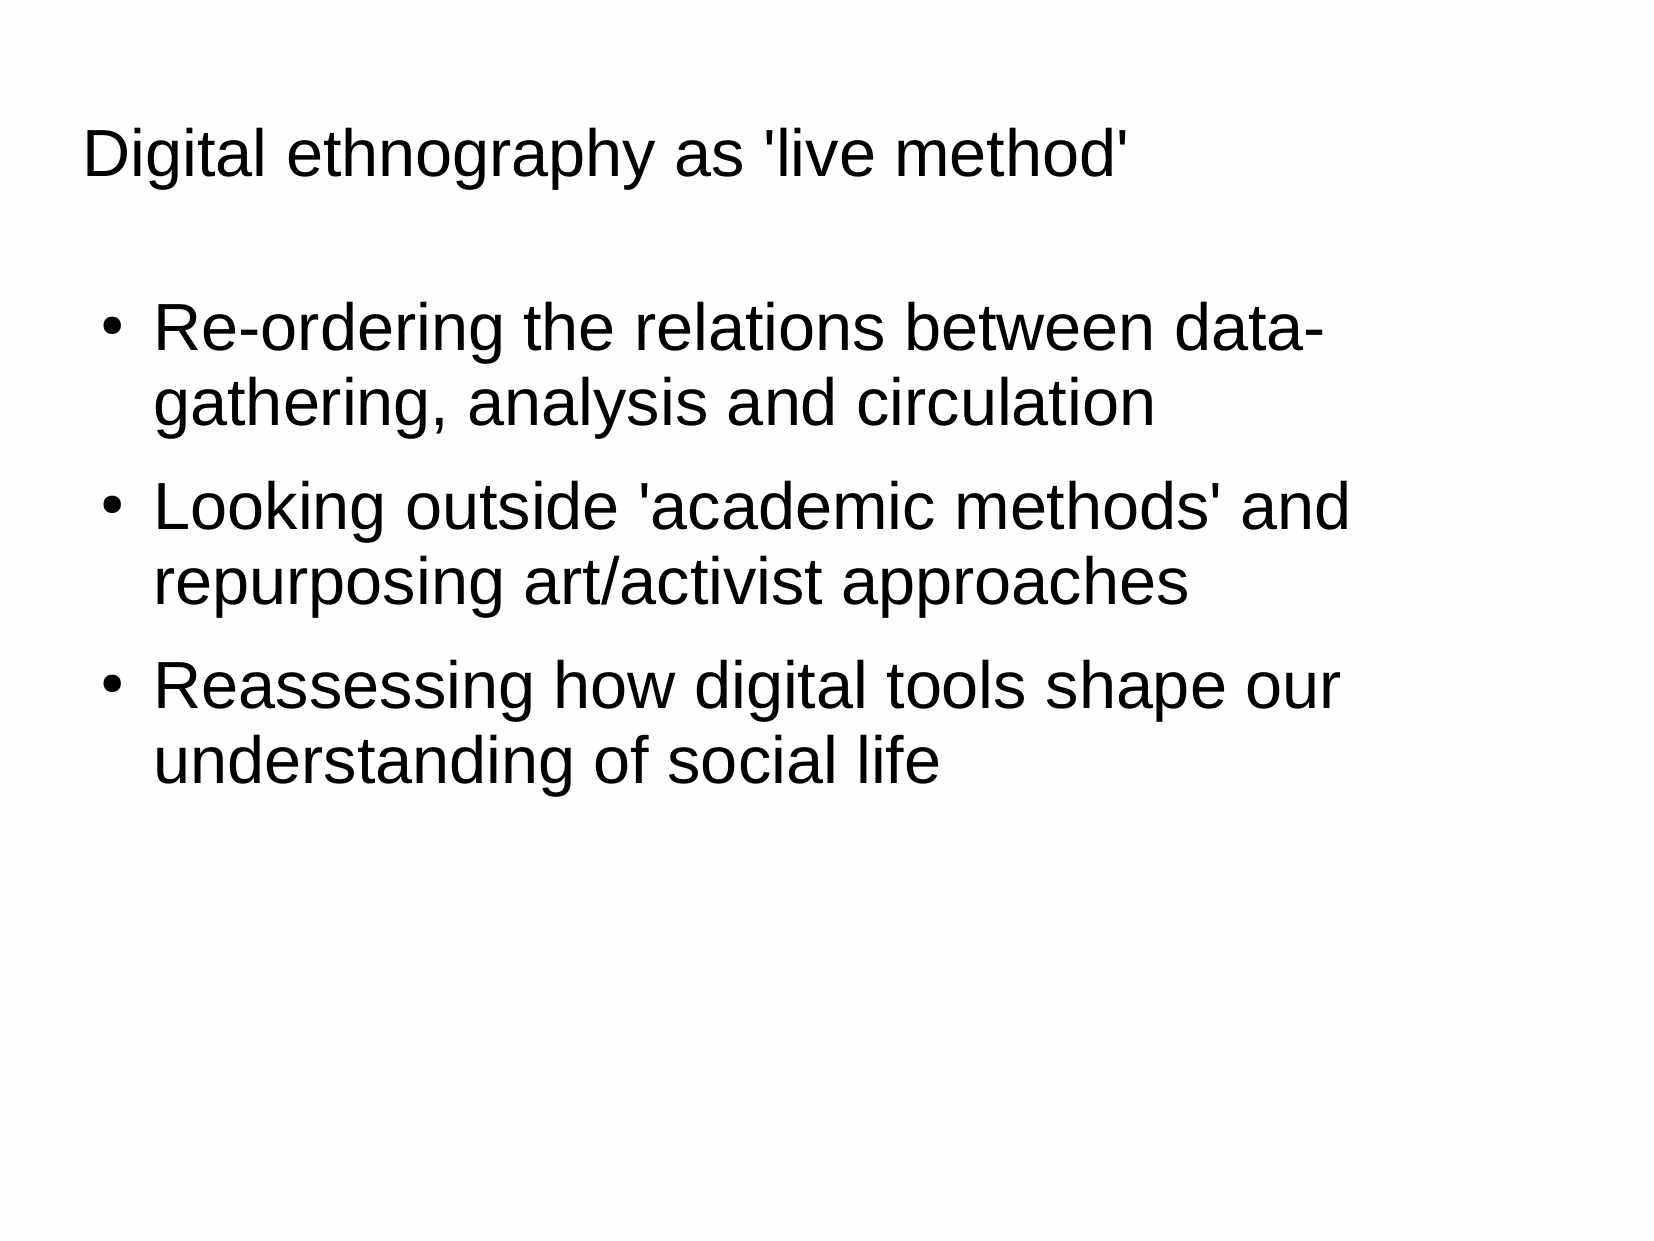

# Digital ethnography as 'live method'
Re-ordering the relations between data-gathering, analysis and circulation
Looking outside 'academic methods' and repurposing art/activist approaches
Reassessing how digital tools shape our understanding of social life